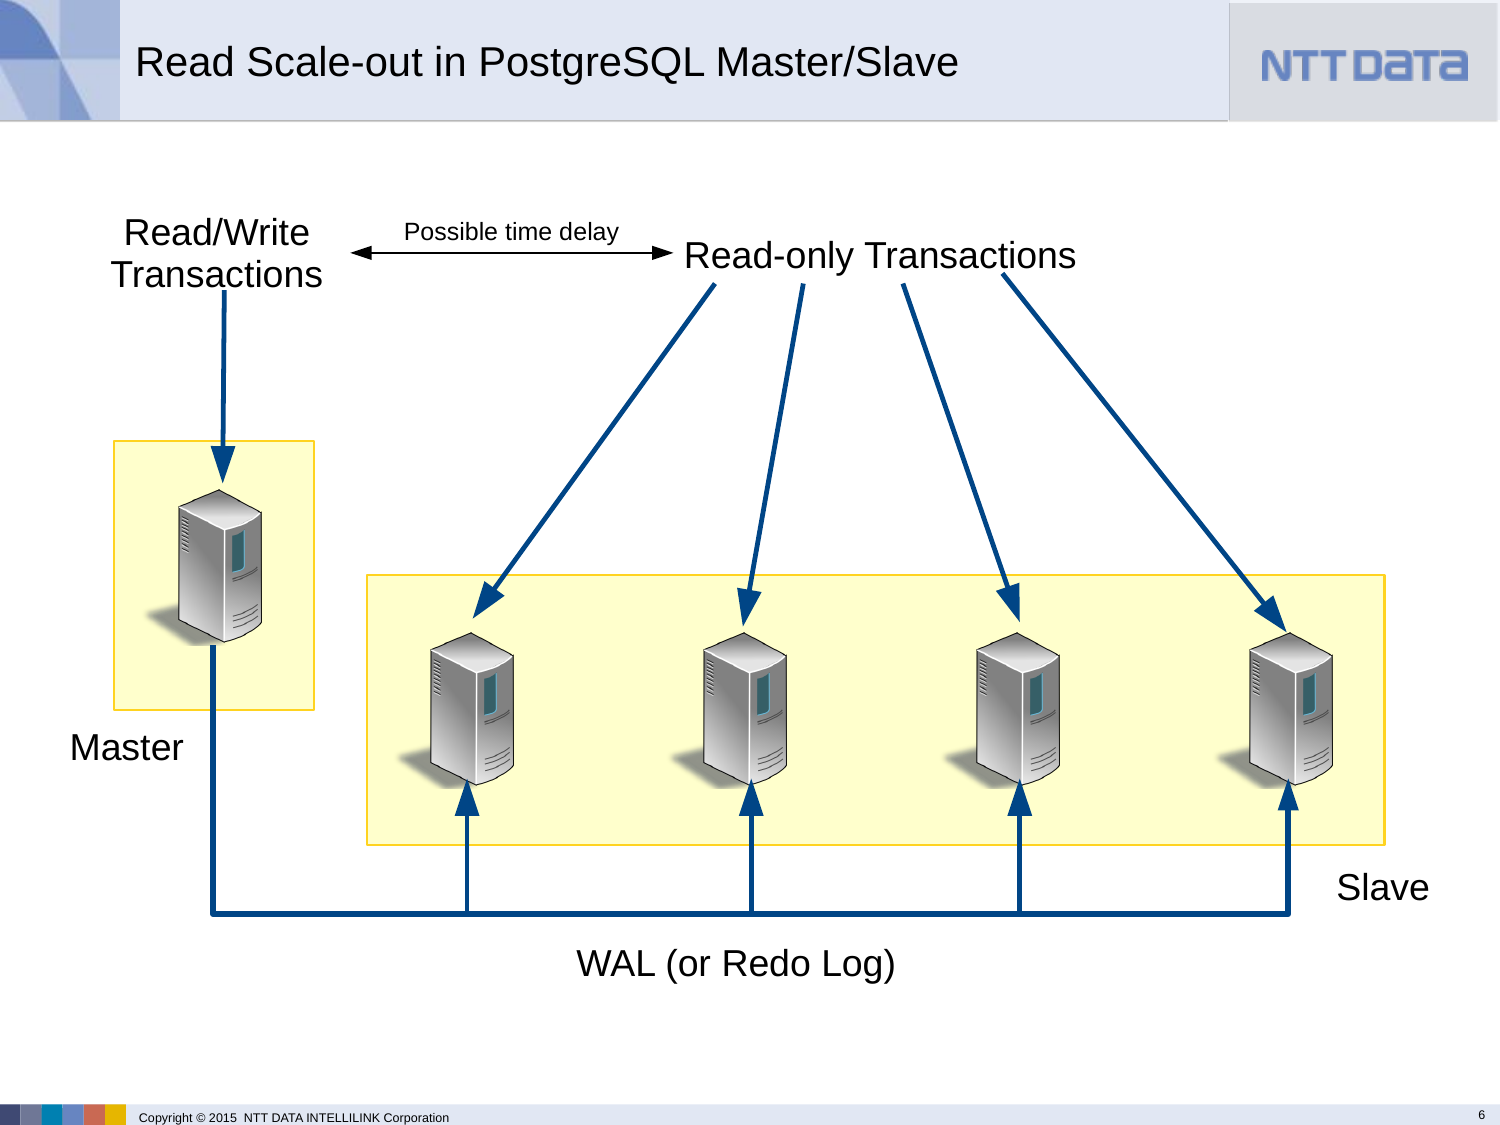

# Read Scale-out in PostgreSQL Master/Slave
Read/Write Transactions
Possible time delay
Read-only Transactions
Master
Slave
WAL (or Redo Log)